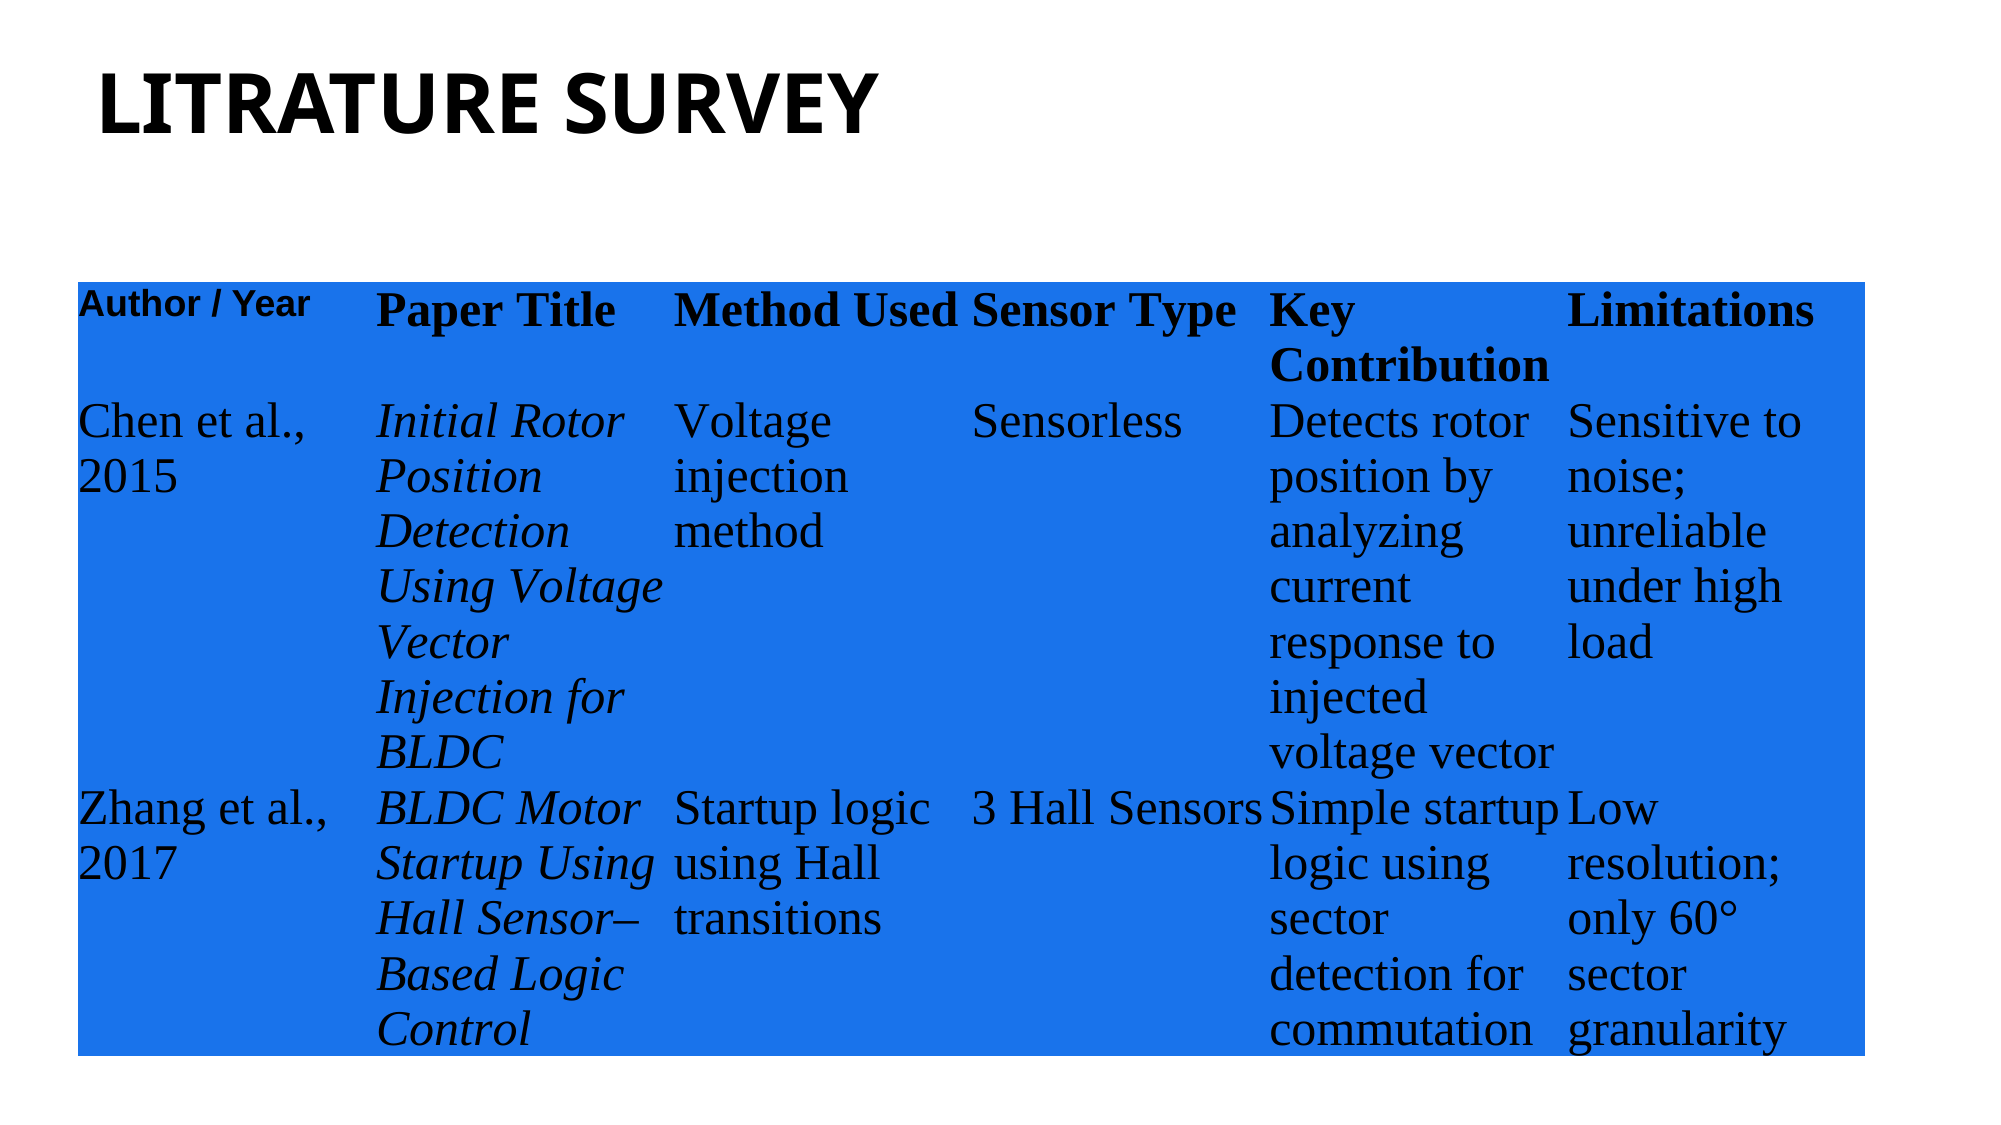

# LITRATURE SURVEY
| Author / Year | Paper Title | Method Used | Sensor Type | Key Contribution | Limitations |
| --- | --- | --- | --- | --- | --- |
| Chen et al., 2015 | Initial Rotor Position Detection Using Voltage Vector Injection for BLDC | Voltage injection method | Sensorless | Detects rotor position by analyzing current response to injected voltage vector | Sensitive to noise; unreliable under high load |
| Zhang et al., 2017 | BLDC Motor Startup Using Hall Sensor–Based Logic Control | Startup logic using Hall transitions | 3 Hall Sensors | Simple startup logic using sector detection for commutation | Low resolution; only 60° sector granularity |